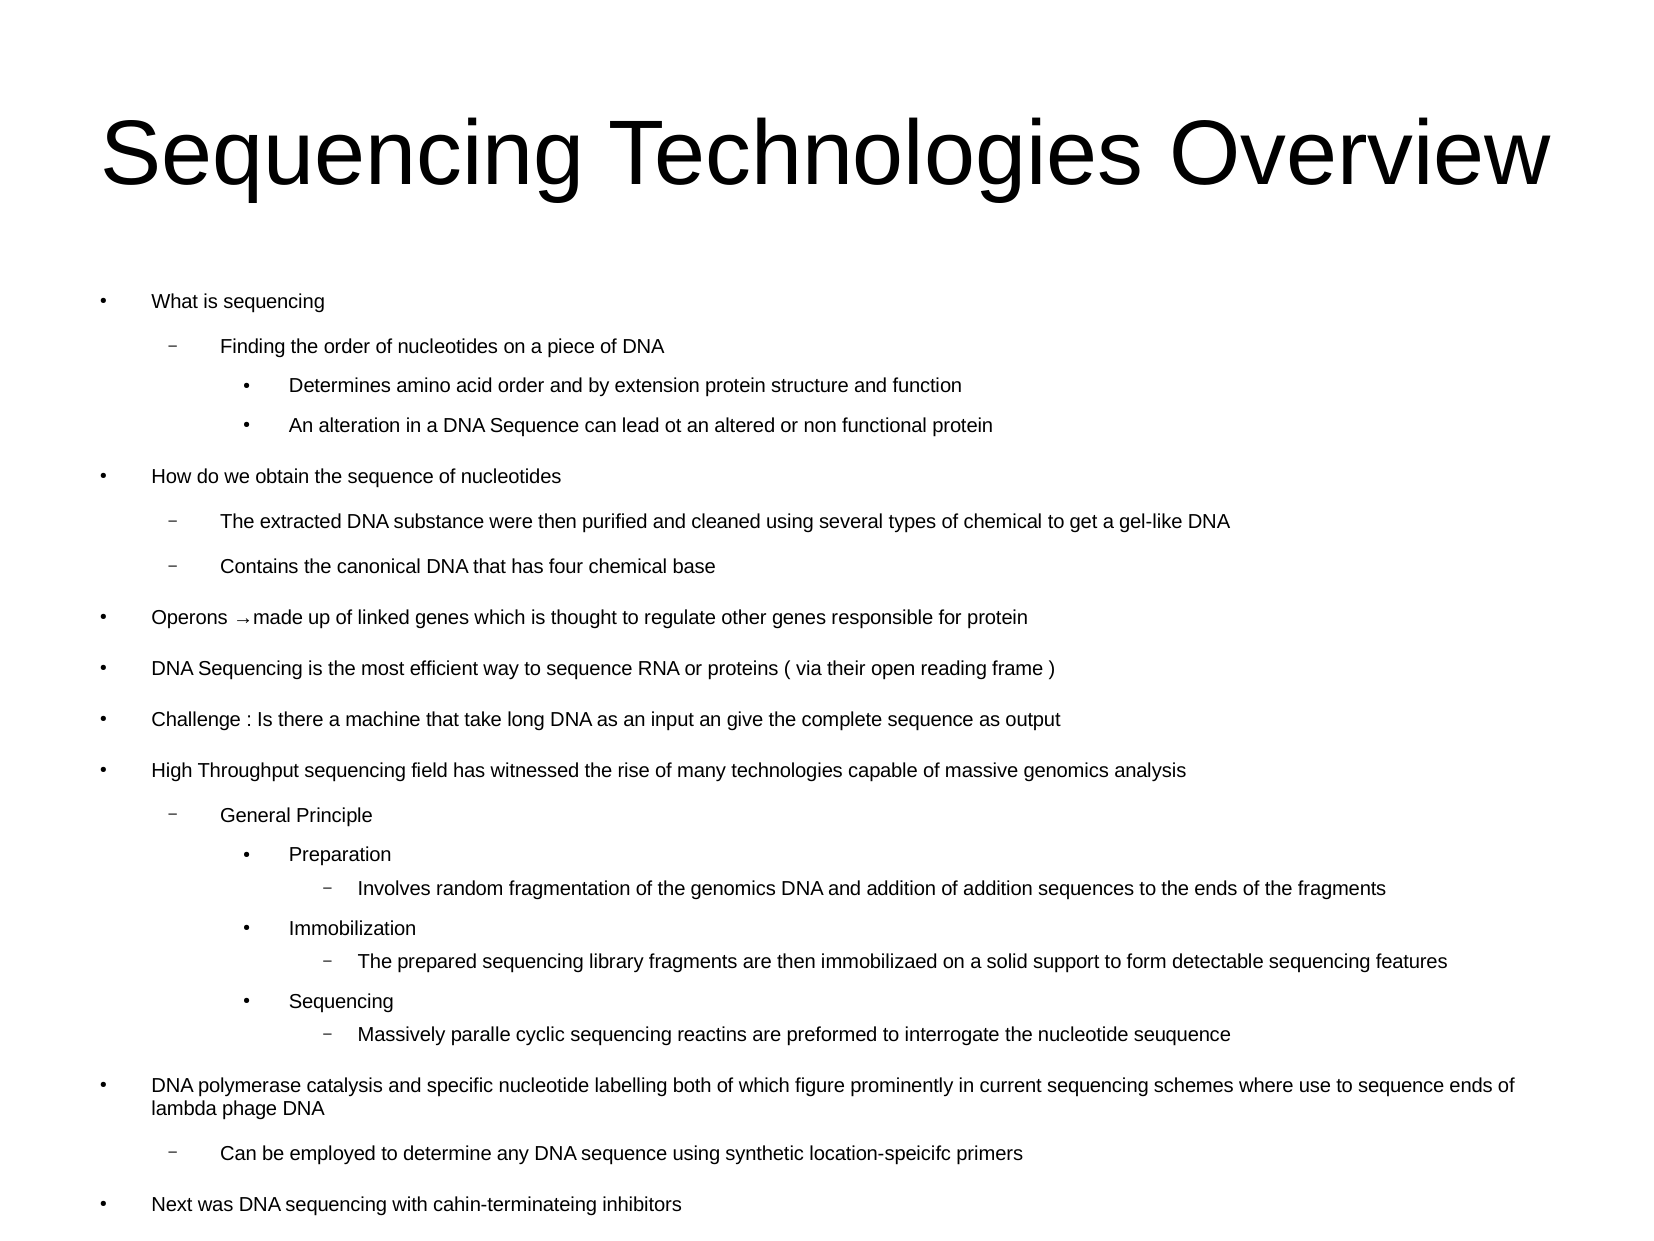

# Sequencing Technologies Overview
What is sequencing
Finding the order of nucleotides on a piece of DNA
Determines amino acid order and by extension protein structure and function
An alteration in a DNA Sequence can lead ot an altered or non functional protein
How do we obtain the sequence of nucleotides
The extracted DNA substance were then purified and cleaned using several types of chemical to get a gel-like DNA
Contains the canonical DNA that has four chemical base
Operons →made up of linked genes which is thought to regulate other genes responsible for protein
DNA Sequencing is the most efficient way to sequence RNA or proteins ( via their open reading frame )
Challenge : Is there a machine that take long DNA as an input an give the complete sequence as output
High Throughput sequencing field has witnessed the rise of many technologies capable of massive genomics analysis
General Principle
Preparation
Involves random fragmentation of the genomics DNA and addition of addition sequences to the ends of the fragments
Immobilization
The prepared sequencing library fragments are then immobilizaed on a solid support to form detectable sequencing features
Sequencing
Massively paralle cyclic sequencing reactins are preformed to interrogate the nucleotide seuquence
DNA polymerase catalysis and specific nucleotide labelling both of which figure prominently in current sequencing schemes where use to sequence ends of lambda phage DNA
Can be employed to determine any DNA sequence using synthetic location-speicifc primers
Next was DNA sequencing with cahin-terminateing inhibitors